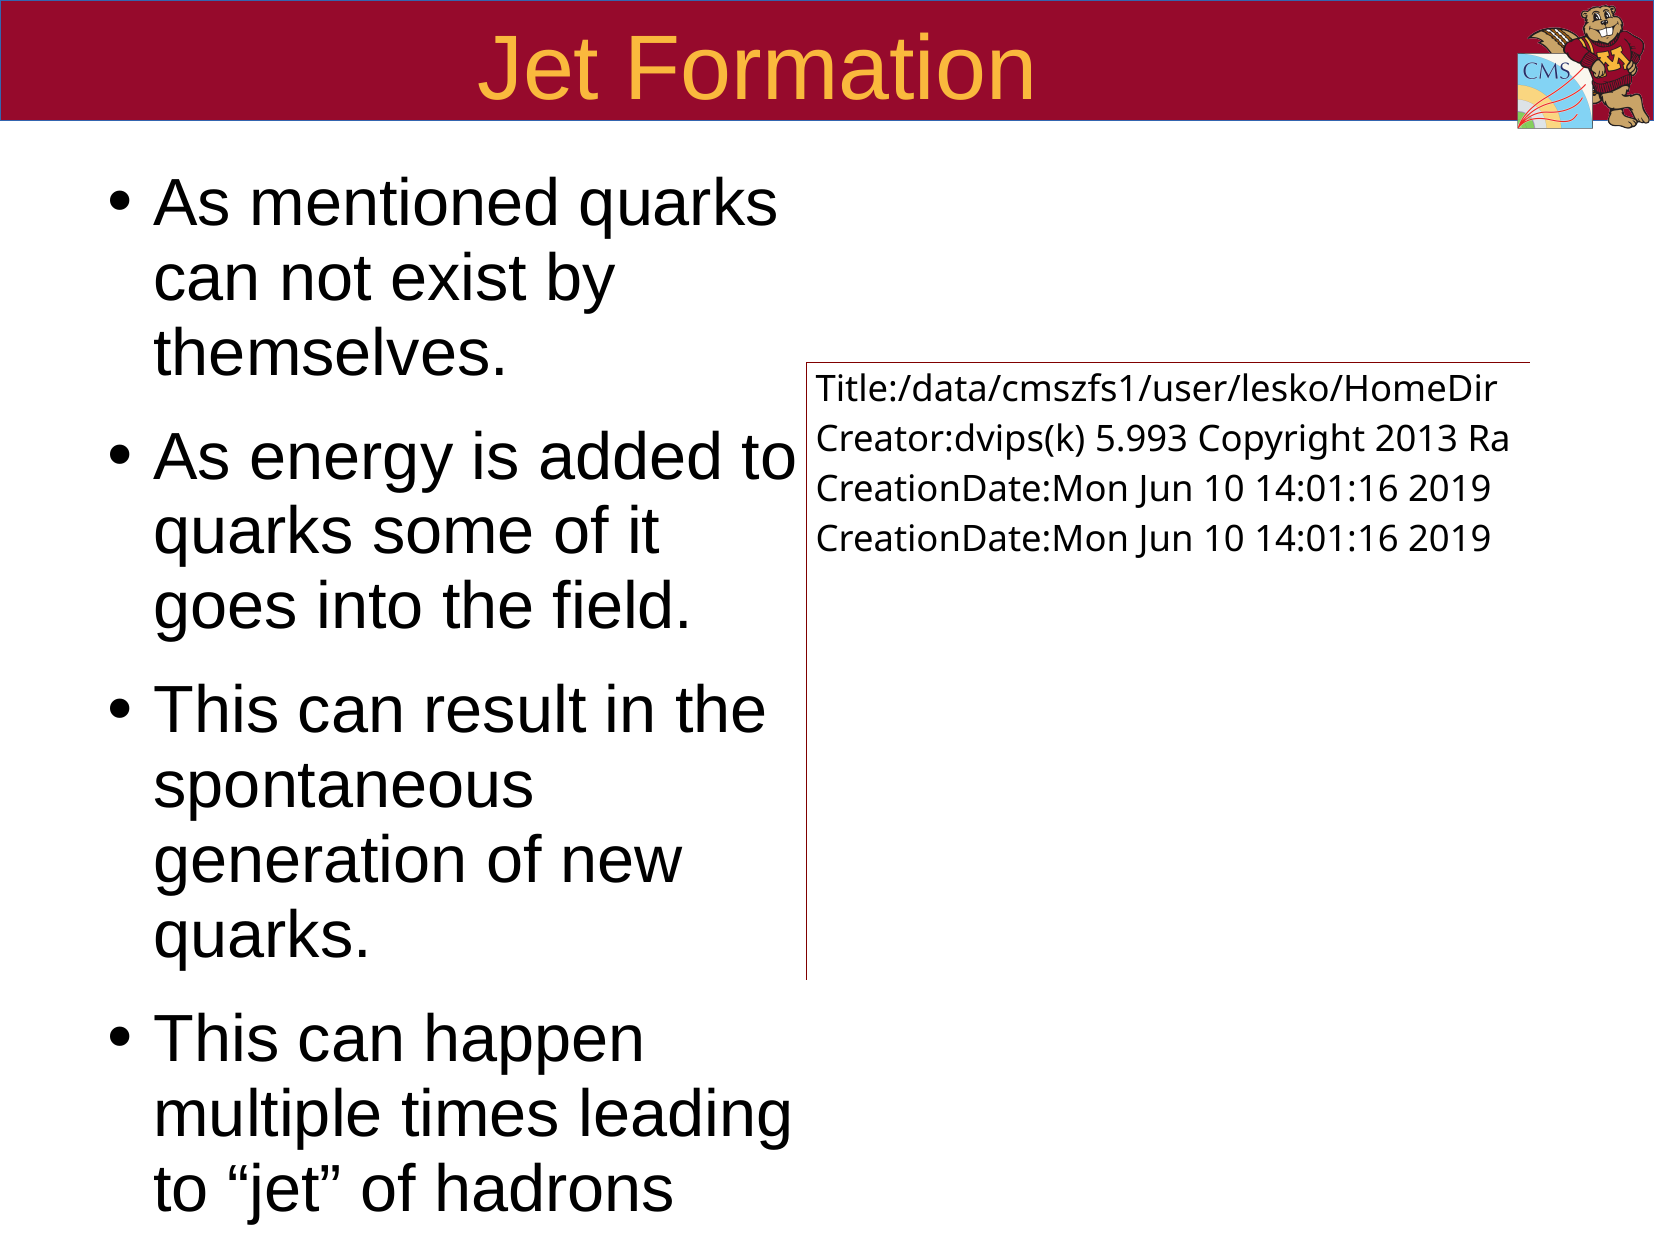

# Jet Formation
As mentioned quarks can not exist by themselves.
As energy is added to quarks some of it goes into the field.
This can result in the spontaneous generation of new quarks.
This can happen multiple times leading to “jet” of hadrons